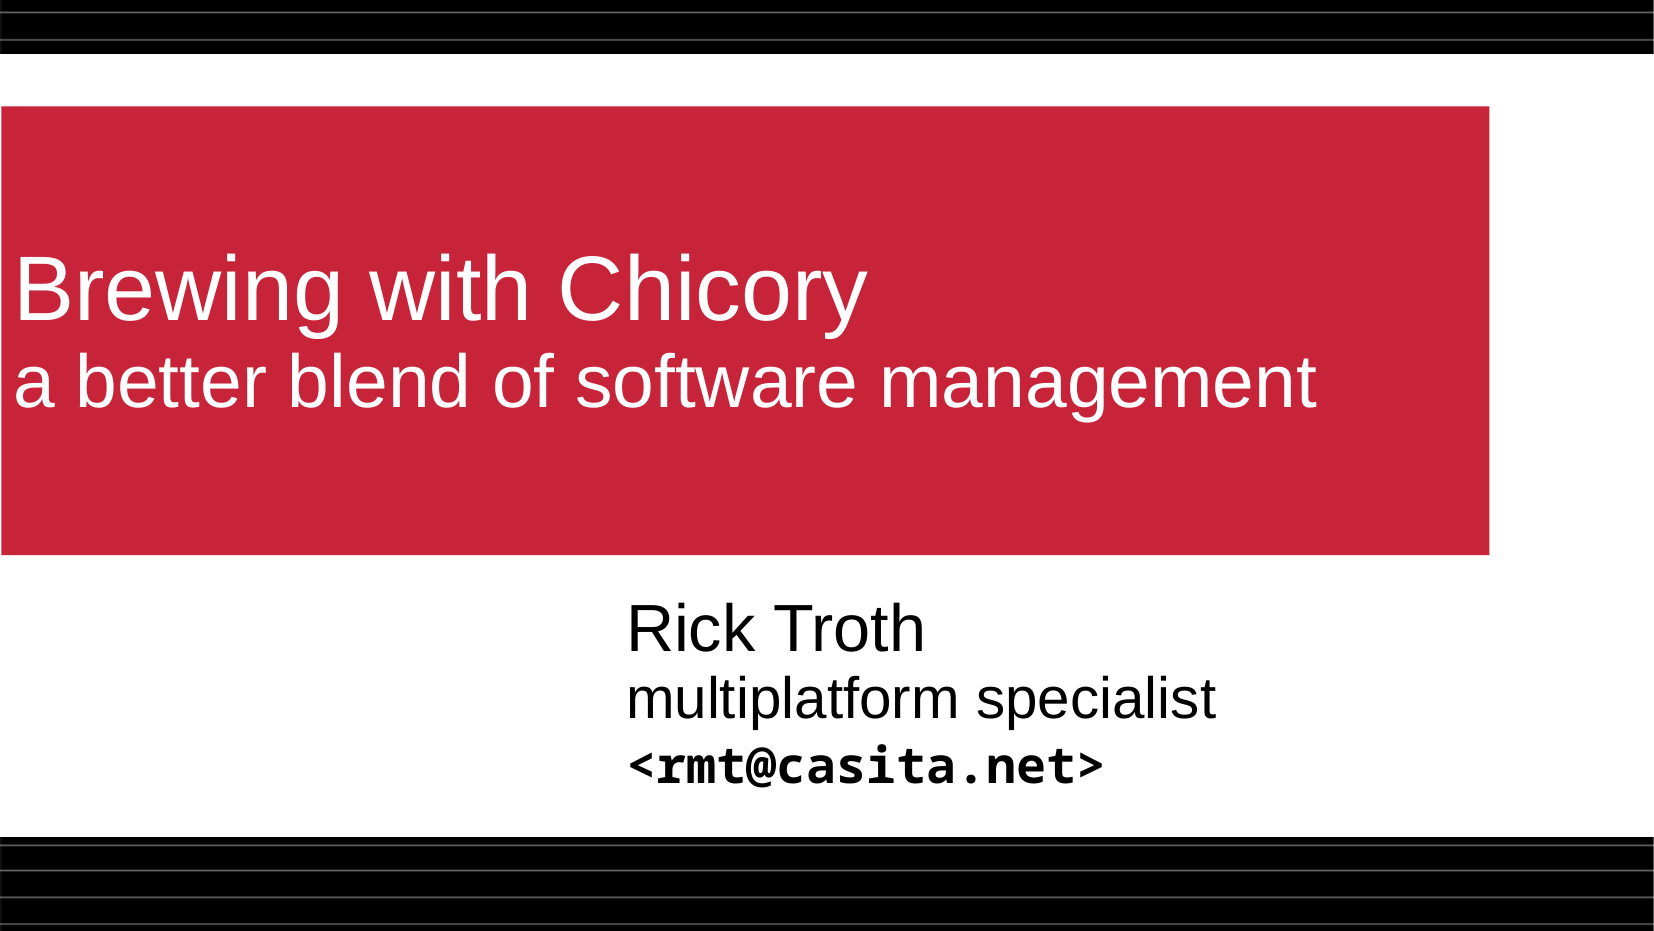

# Brewing with Chicory a better blend of software management
Rick Troth
multiplatform specialist
<rmt@casita.net>